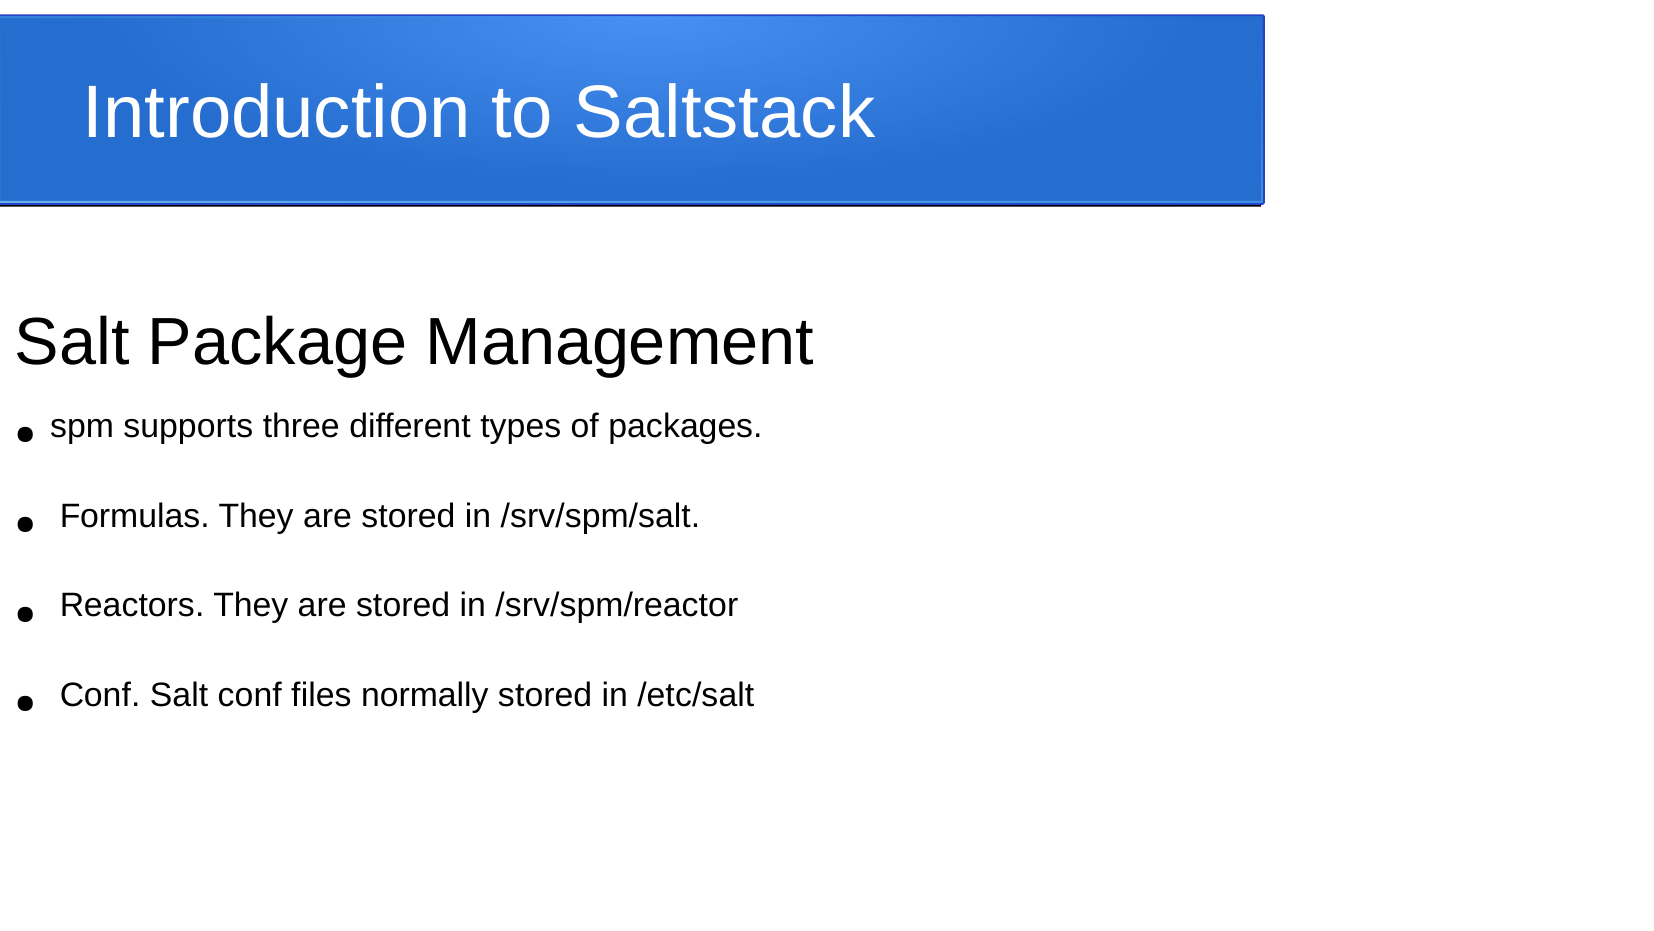

# Introduction to Saltstack
Salt Package Management
spm supports three different types of packages.
 Formulas. They are stored in /srv/spm/salt.
 Reactors. They are stored in /srv/spm/reactor
 Conf. Salt conf files normally stored in /etc/salt